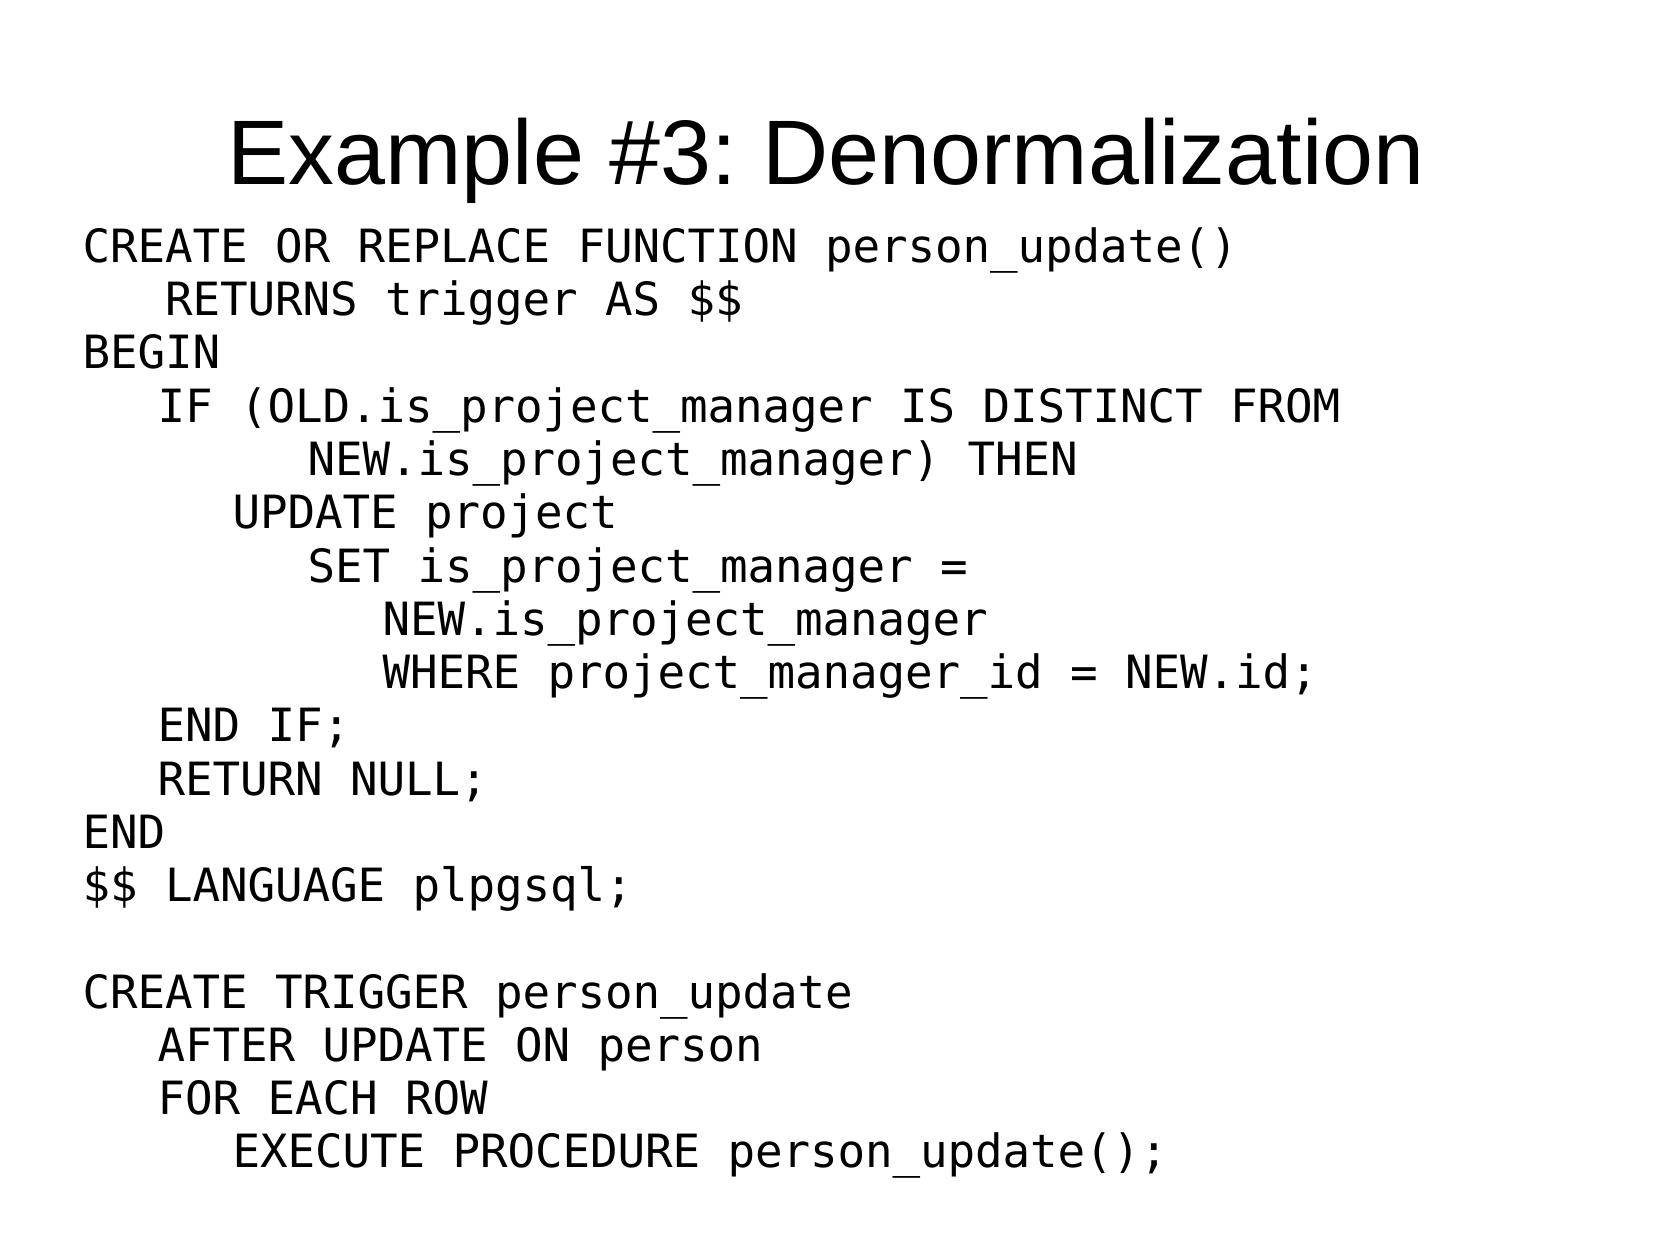

# Example #3: Denormalization
CREATE OR REPLACE FUNCTION person_update()
 RETURNS trigger AS $$
BEGIN
	IF (OLD.is_project_manager IS DISTINCT FROM
			NEW.is_project_manager) THEN
		UPDATE project
			SET is_project_manager =
				NEW.is_project_manager
				WHERE project_manager_id = NEW.id;
	END IF;
	RETURN NULL;
END
$$ LANGUAGE plpgsql;
CREATE TRIGGER person_update
	AFTER UPDATE ON person
	FOR EACH ROW
		EXECUTE PROCEDURE person_update();